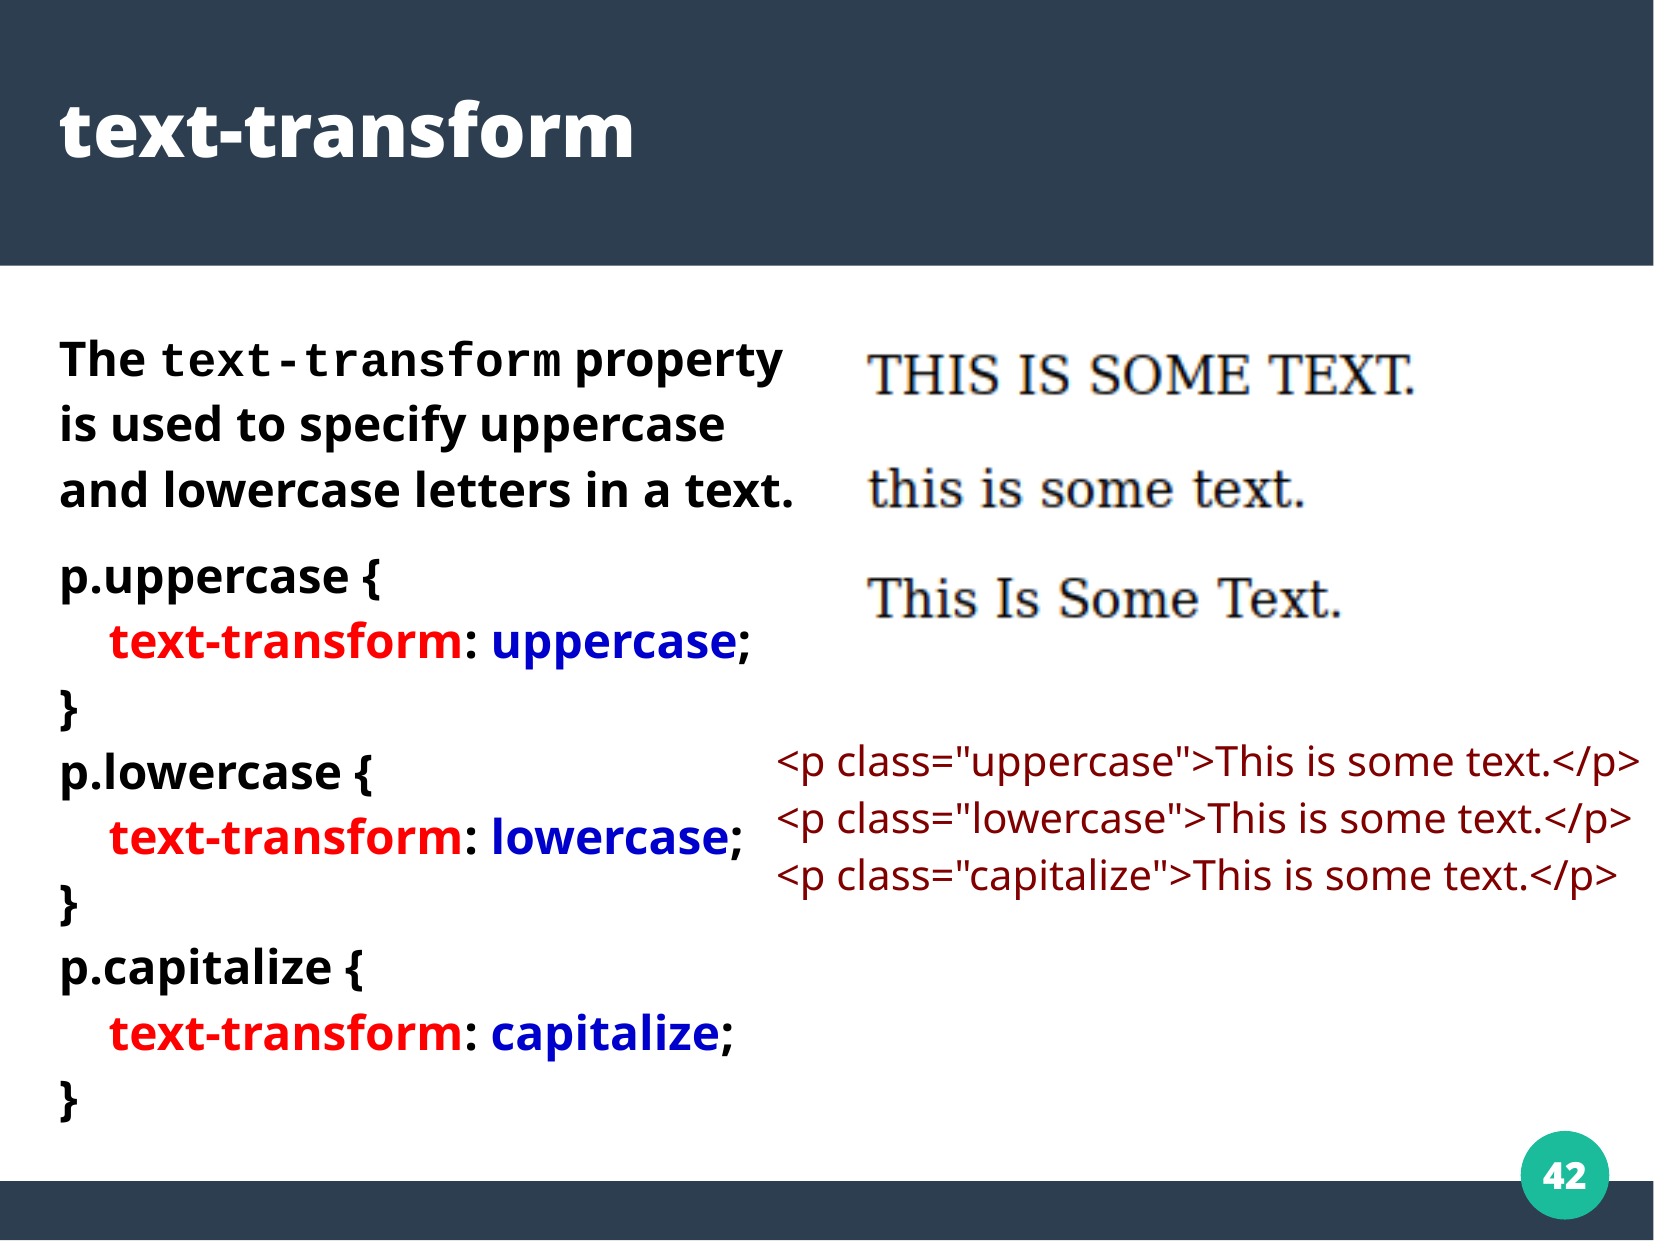

# text-transform
The text-transform property is used to specify uppercase and lowercase letters in a text.
p.uppercase {
    text-transform: uppercase;
}
p.lowercase {
    text-transform: lowercase;
}
p.capitalize {
    text-transform: capitalize;
}
<p class="uppercase">This is some text.</p>
<p class="lowercase">This is some text.</p>
<p class="capitalize">This is some text.</p>
42